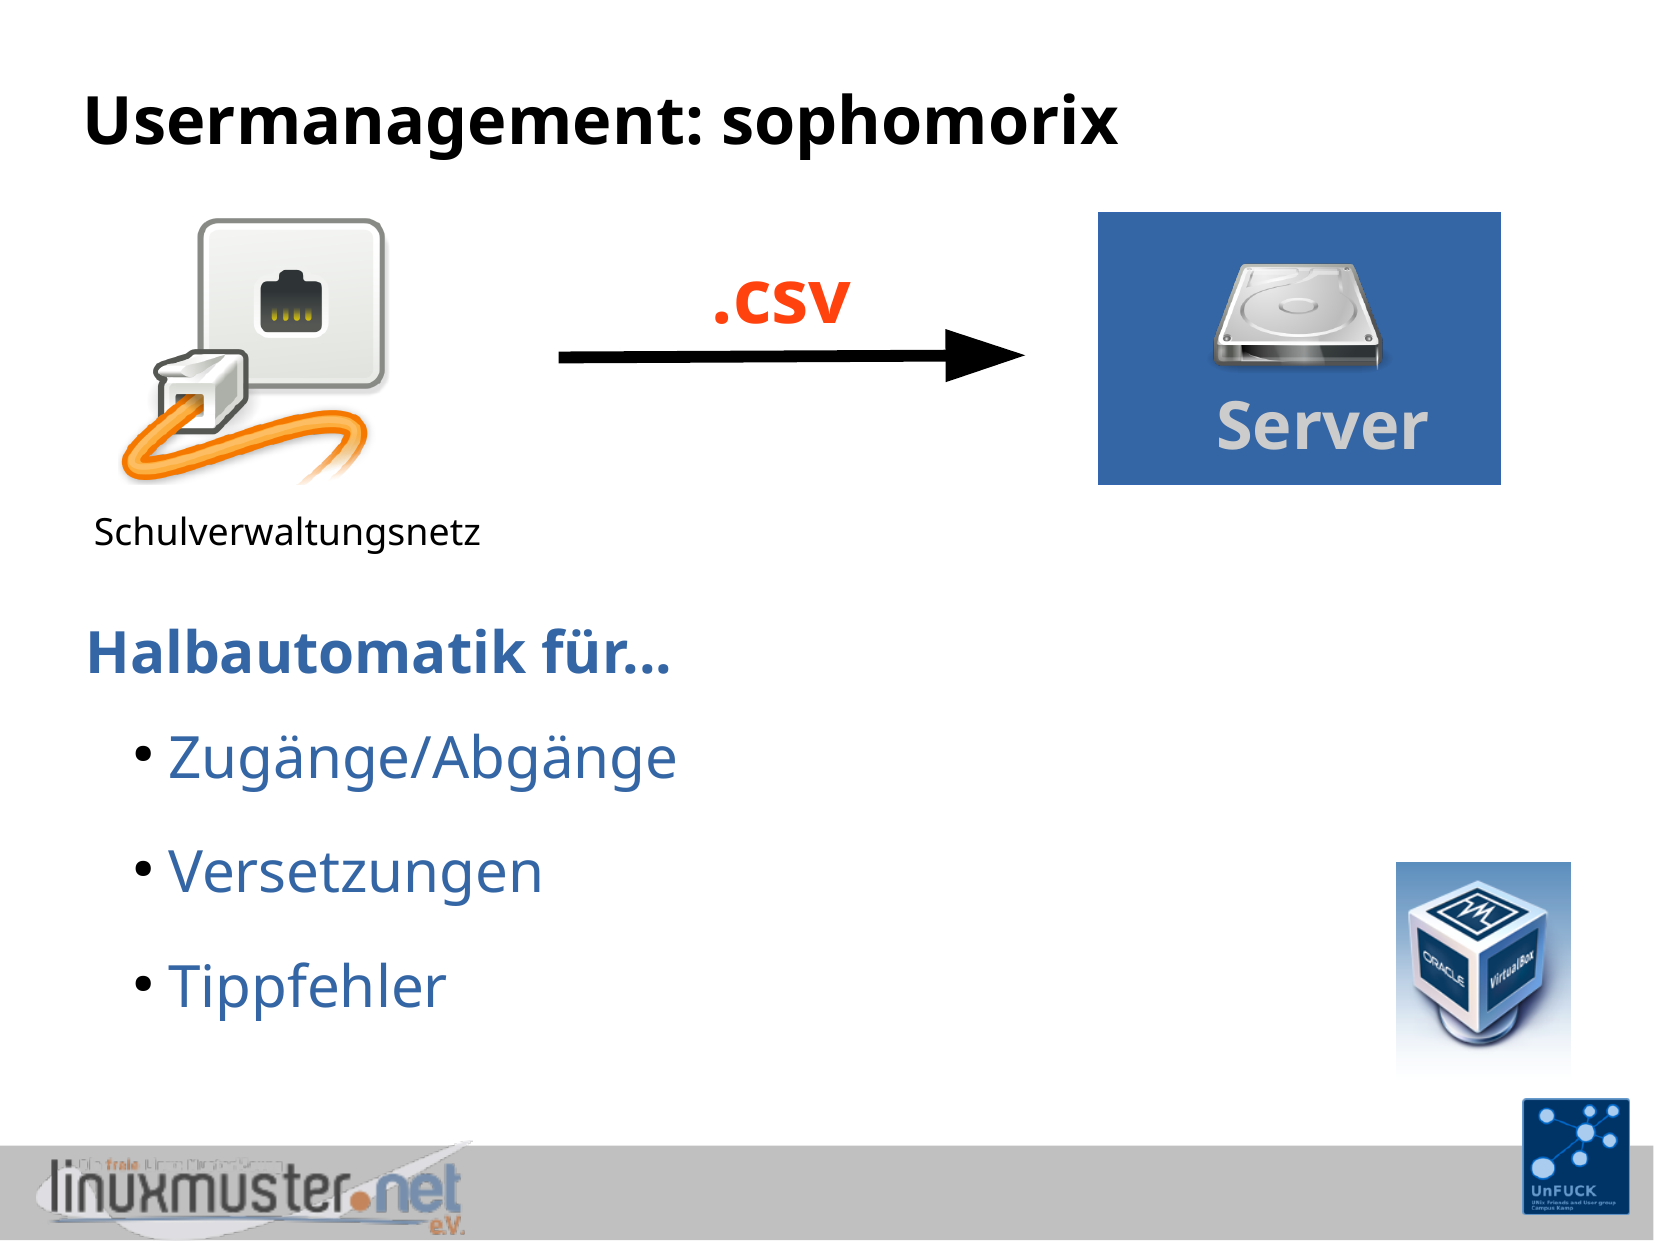

# Usermanagement: sophomorix
.csv
Server
Schulverwaltungsnetz
Halbautomatik für...
Zugänge/Abgänge
Versetzungen
Tippfehler